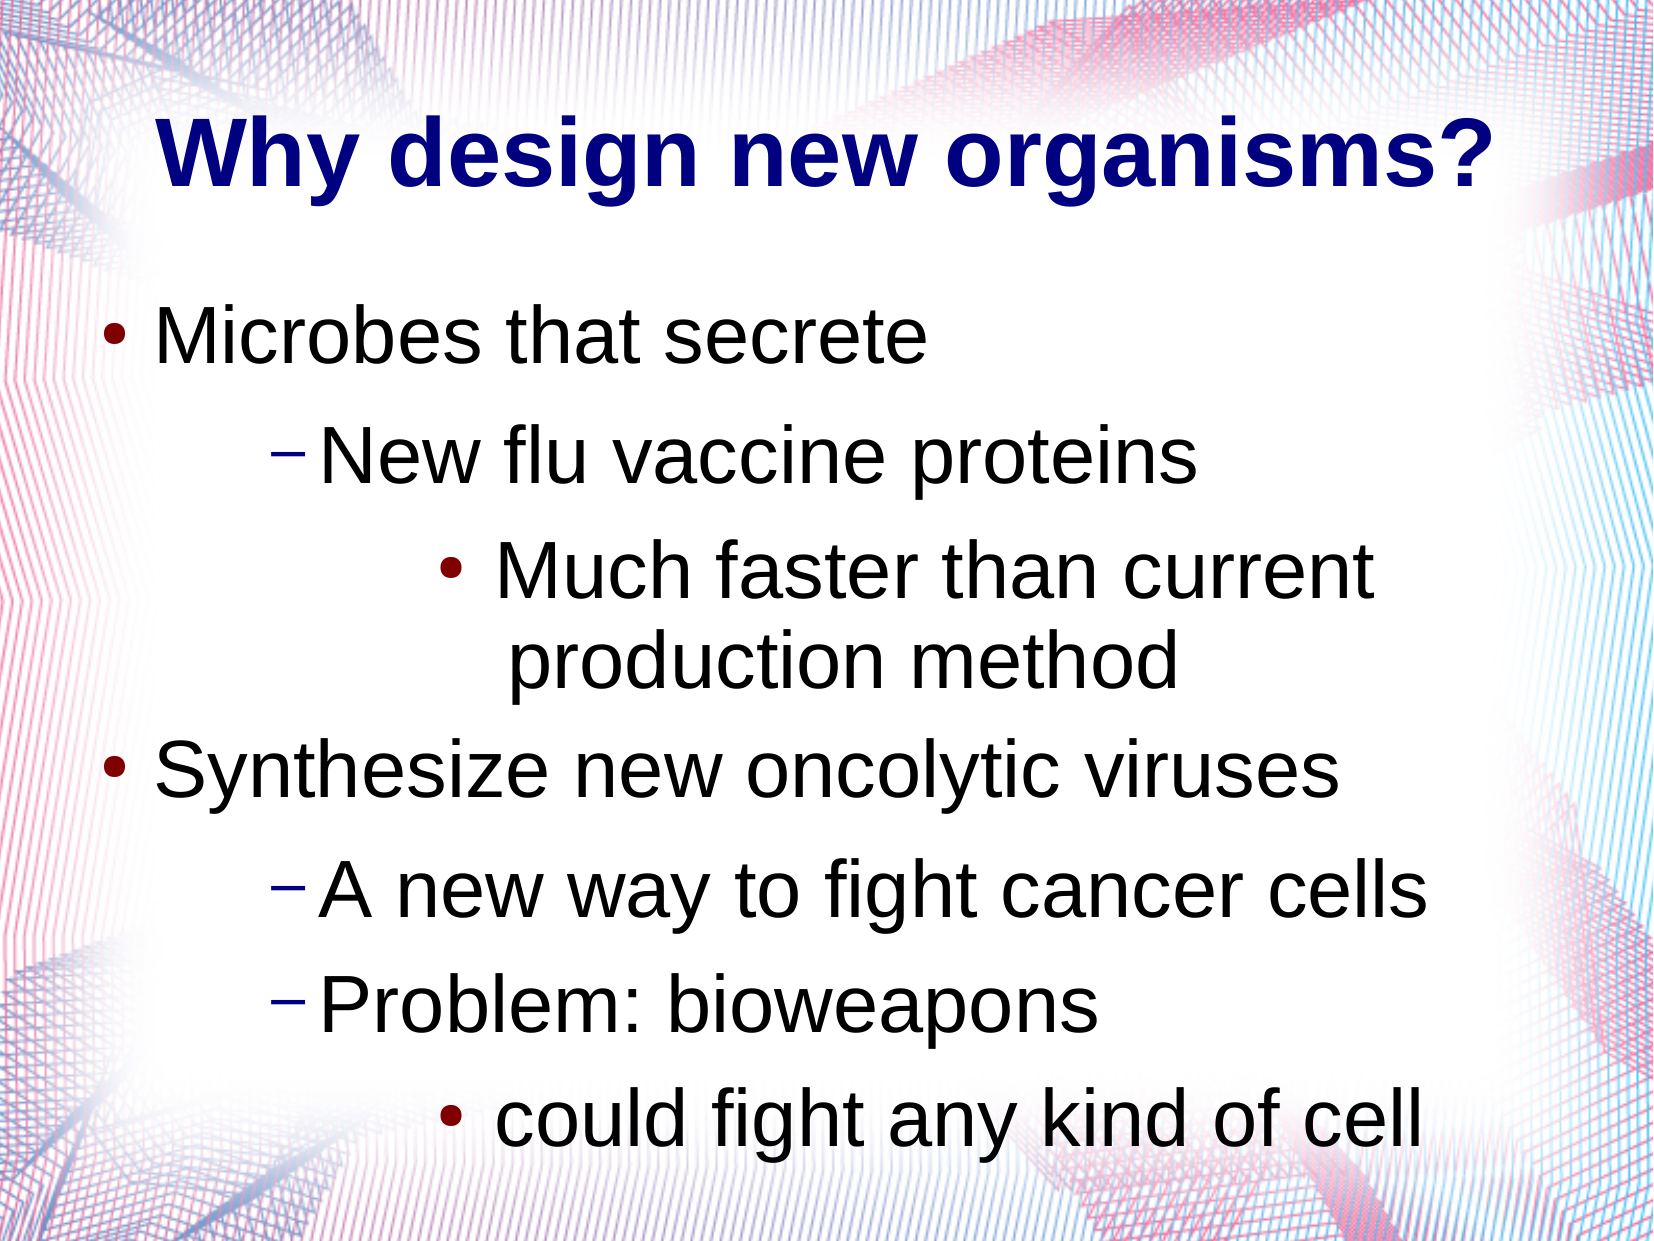

# Why design new organisms?
Microbes that secrete
New flu vaccine proteins
 Much faster than current production method
Synthesize new oncolytic viruses
A new way to fight cancer cells
Problem: bioweapons
 could fight any kind of cell